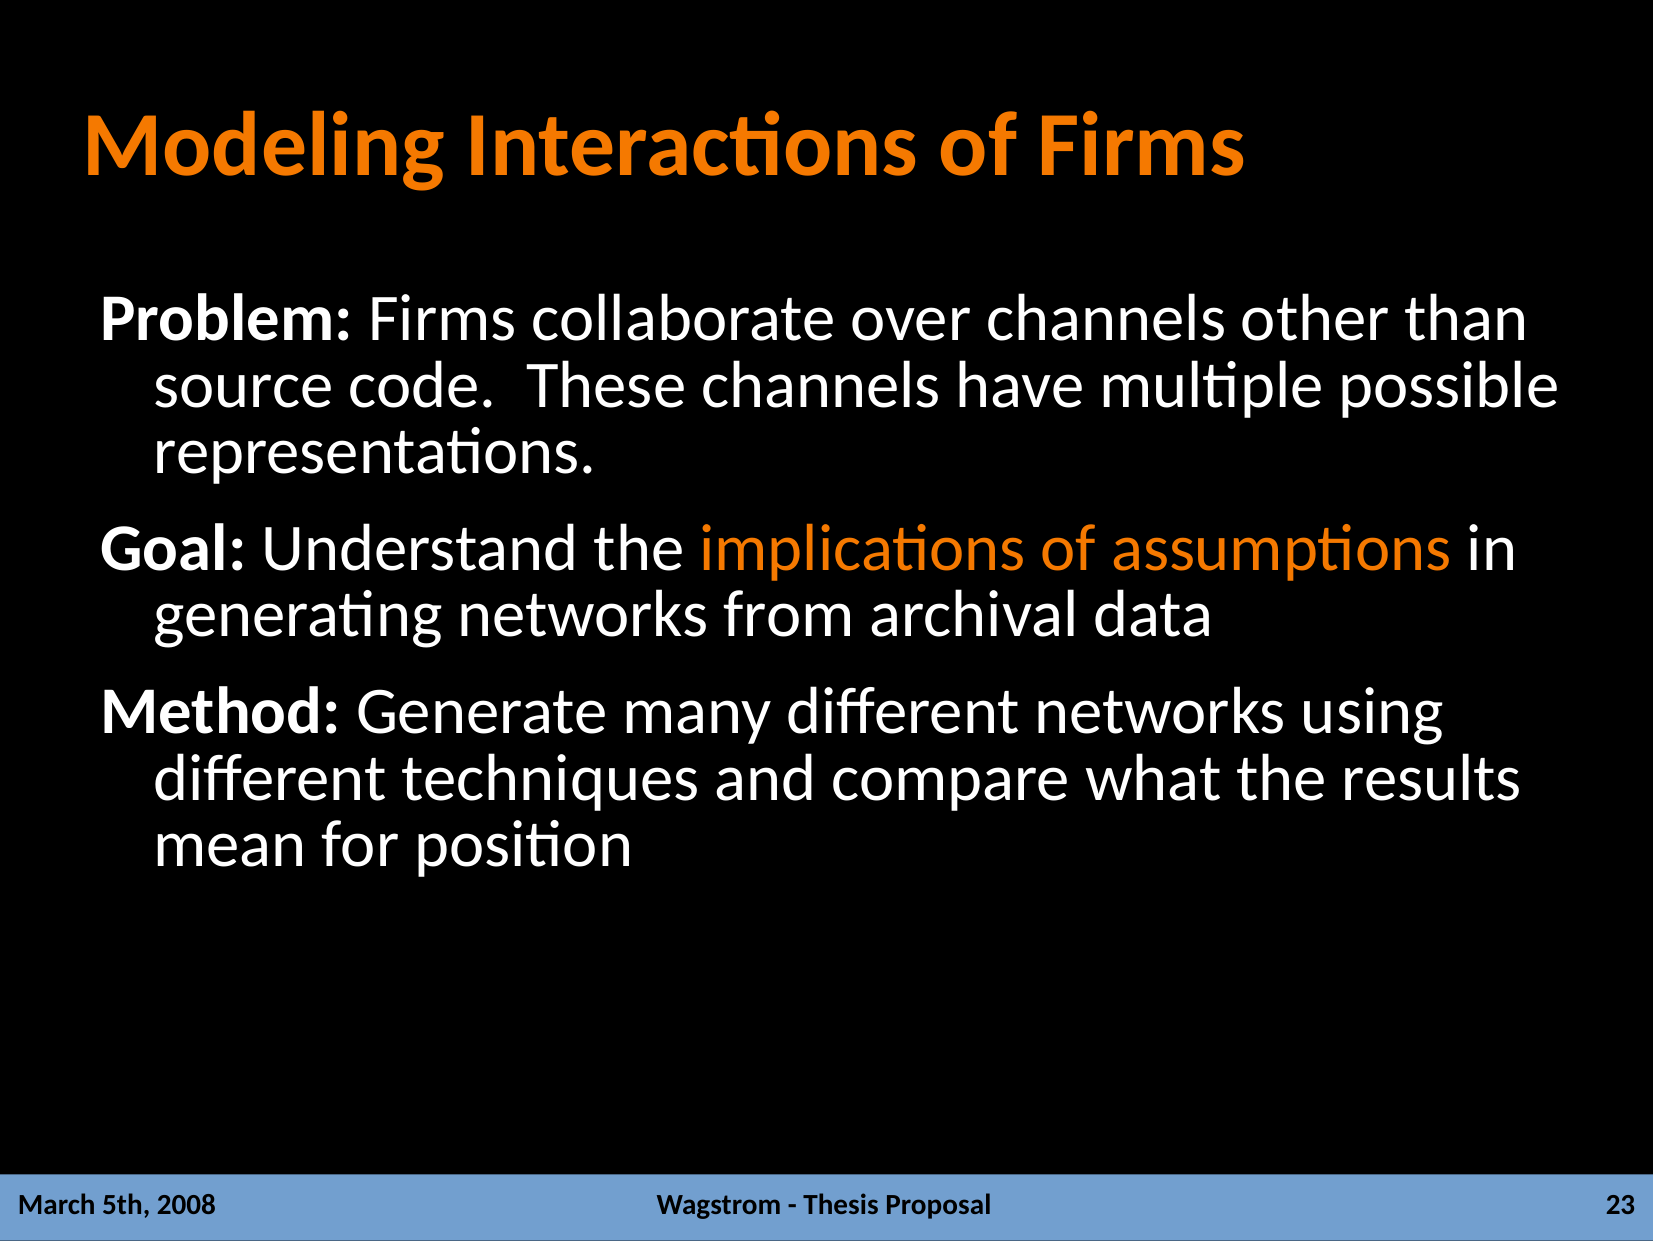

# Modeling Interactions of Firms
Problem: Firms collaborate over channels other than source code. These channels have multiple possible representations.
Goal: Understand the implications of assumptions in generating networks from archival data
Method: Generate many different networks using different techniques and compare what the results mean for position
March 5th, 2008
Wagstrom - Thesis Proposal
23